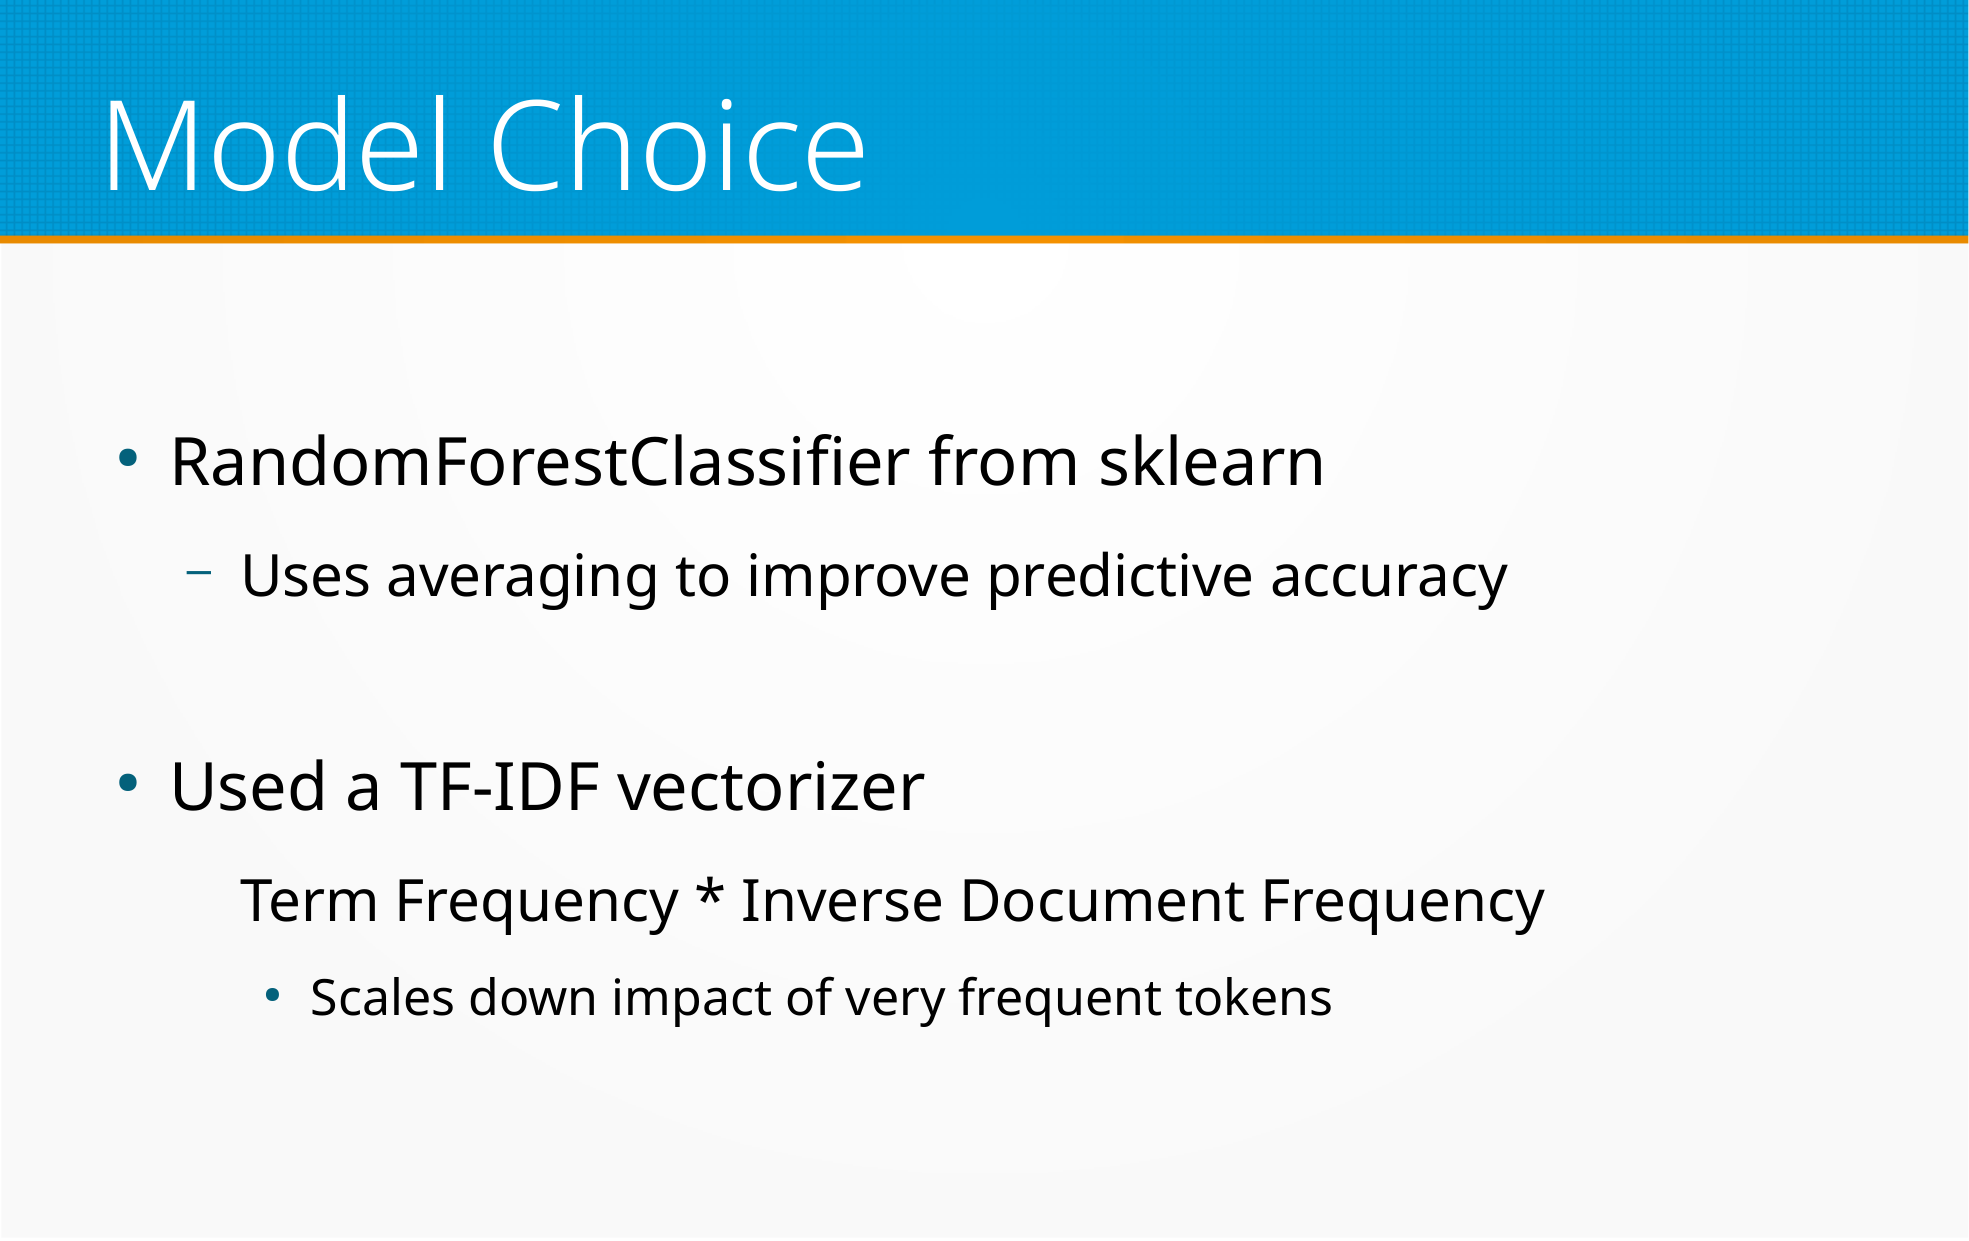

# Model Choice
RandomForestClassifier from sklearn
Uses averaging to improve predictive accuracy
Used a TF-IDF vectorizer
Term Frequency * Inverse Document Frequency
Scales down impact of very frequent tokens